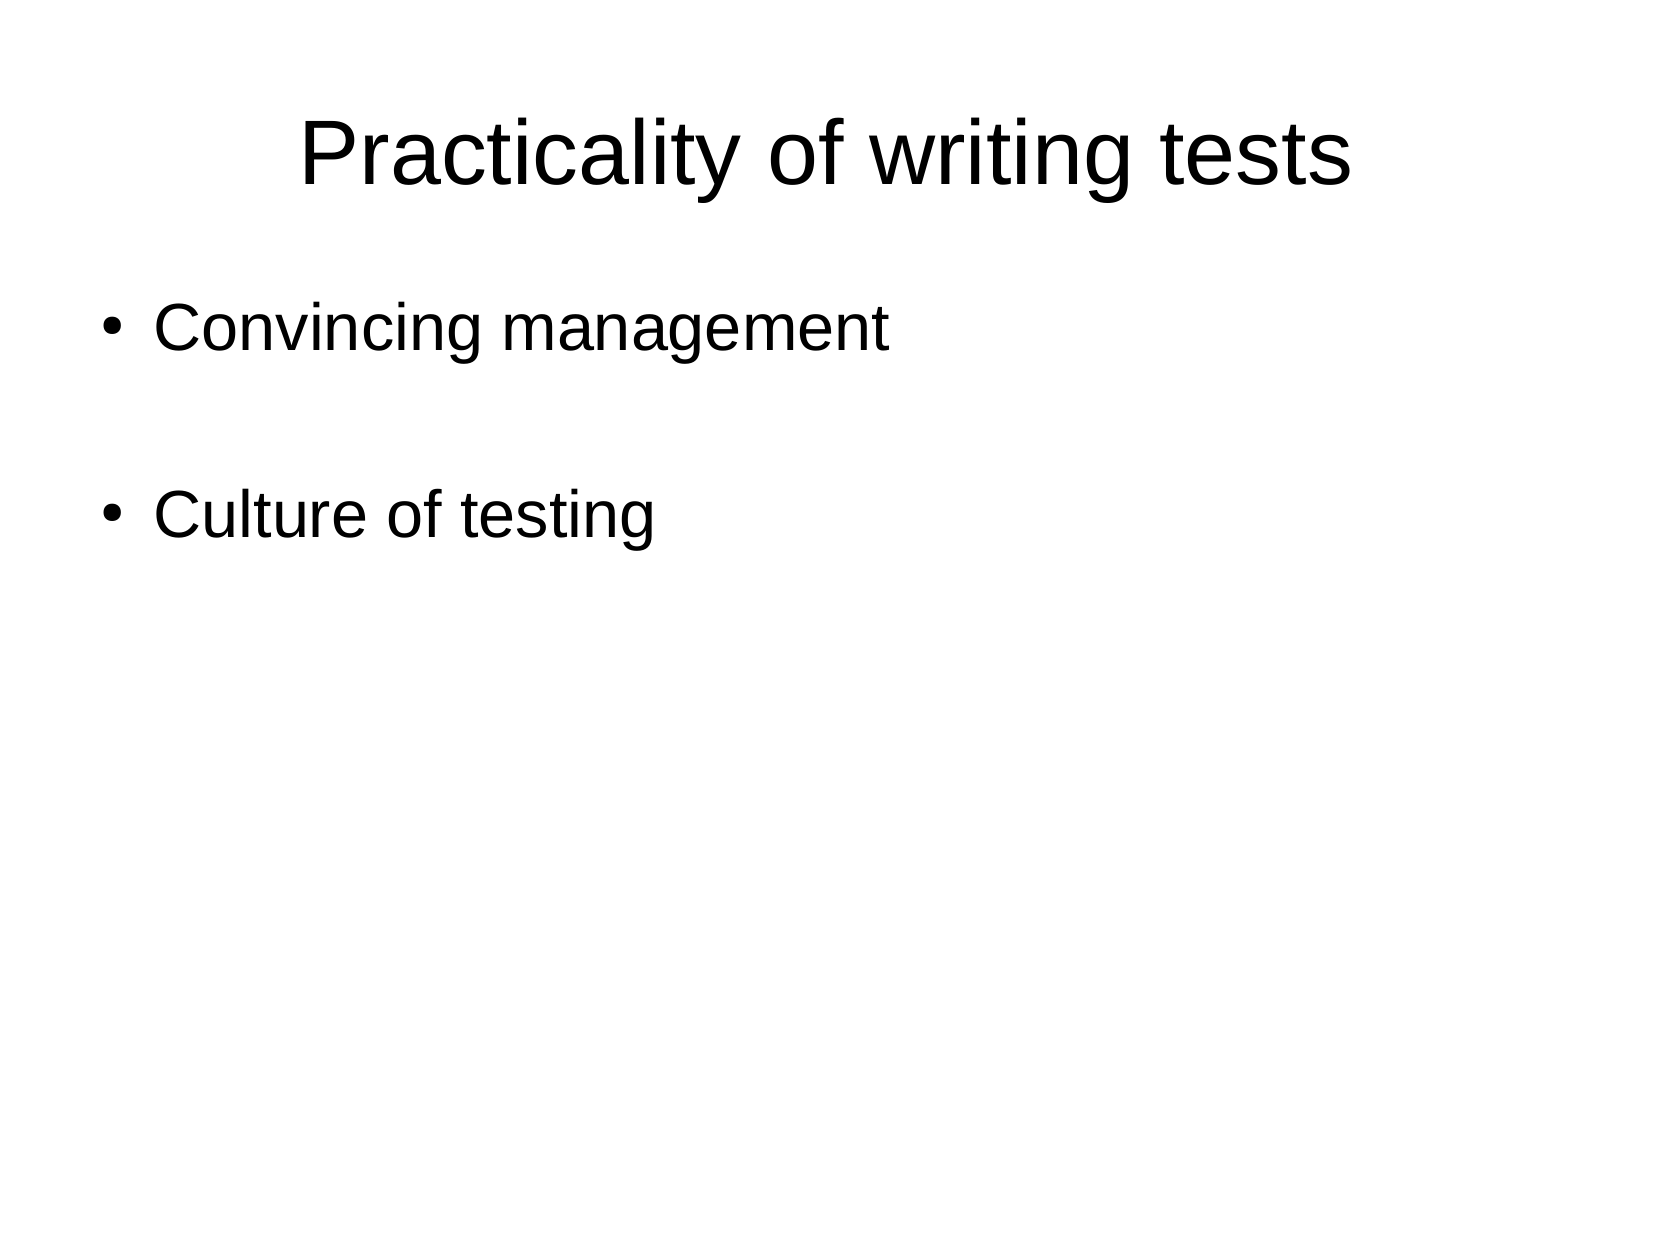

# Practicality of writing tests
Convincing management
Culture of testing